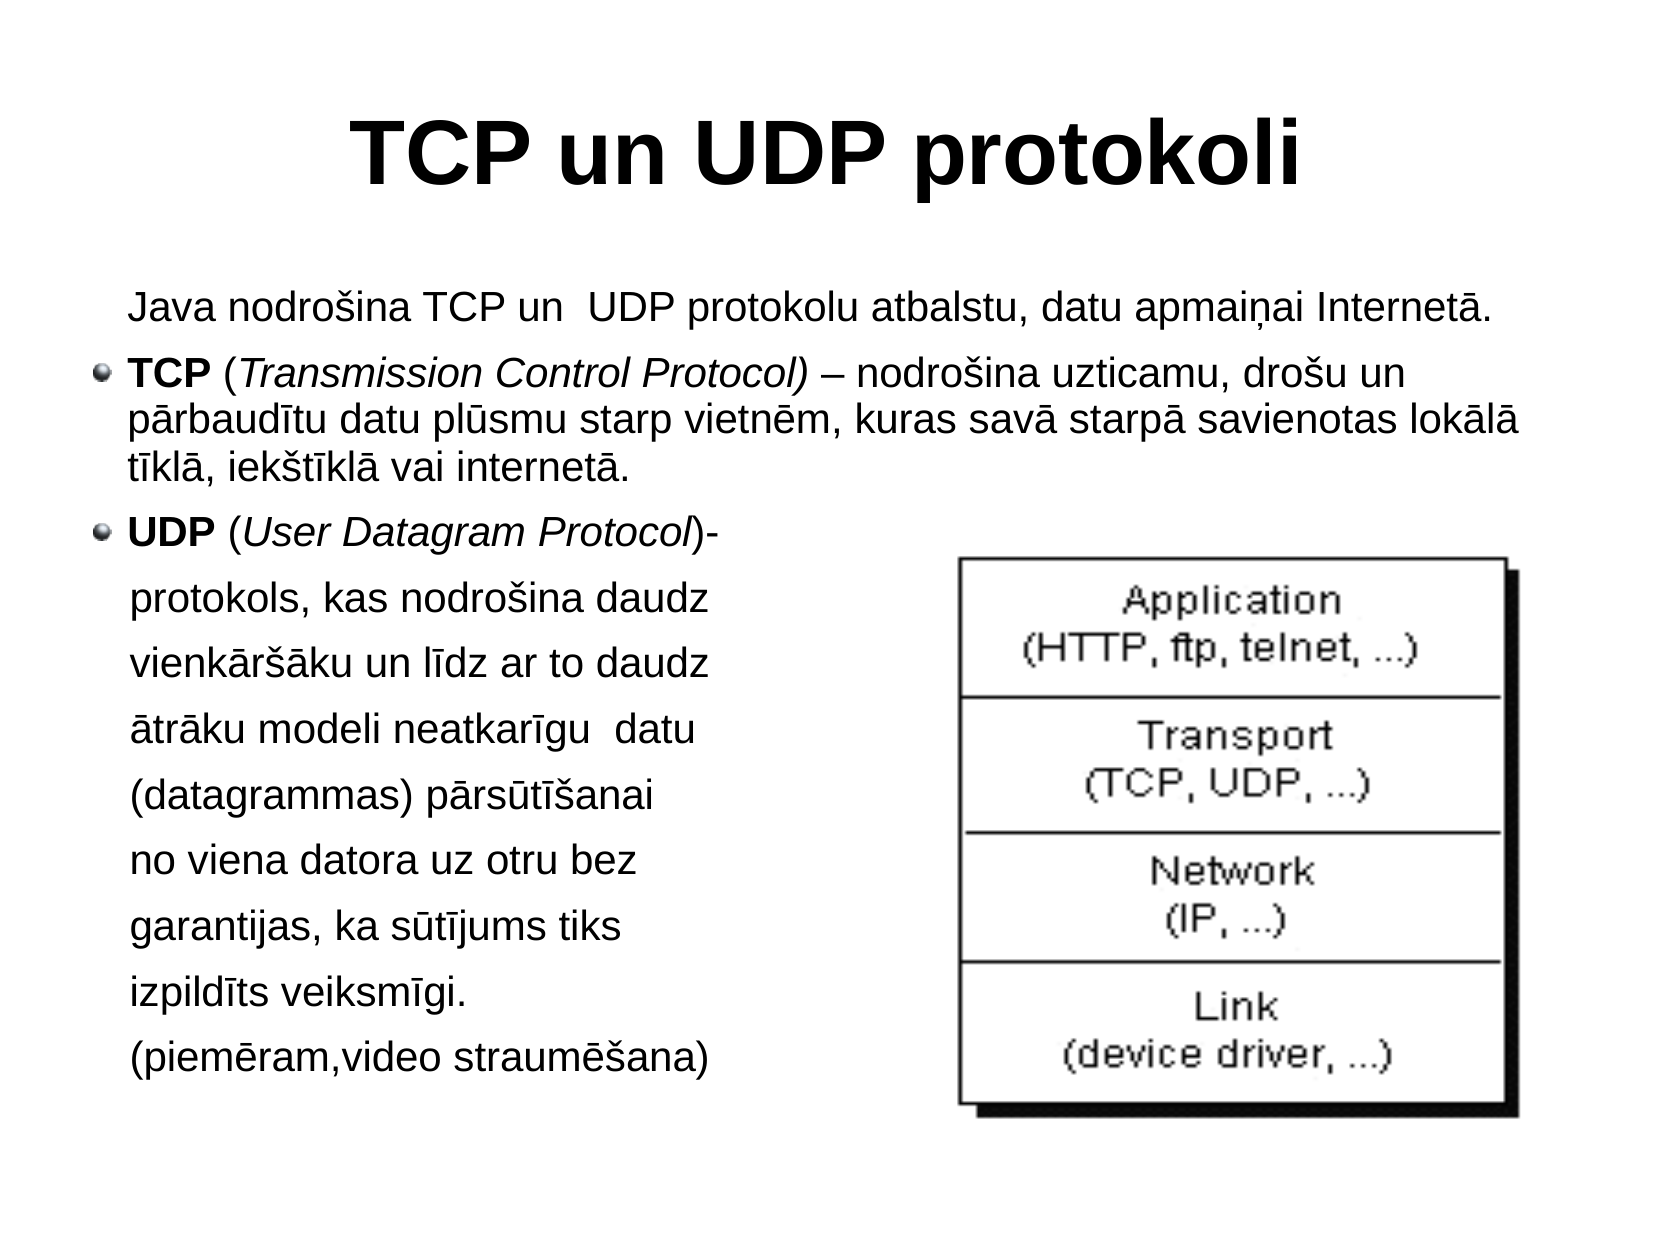

# TCP un UDP protokoli
Java nodrošina TCP un UDP protokolu atbalstu, datu apmaiņai Internetā.
TCP (Transmission Control Protocol) – nodrošina uzticamu, drošu un pārbaudītu datu plūsmu starp vietnēm, kuras savā starpā savienotas lokālā tīklā, iekštīklā vai internetā.
UDP (User Datagram Protocol)-
 protokols, kas nodrošina daudz
 vienkāršāku un līdz ar to daudz
 ātrāku modeli neatkarīgu datu
 (datagrammas) pārsūtīšanai
 no viena datora uz otru bez
 garantijas, ka sūtījums tiks
 izpildīts veiksmīgi.
 (piemēram,video straumēšana)